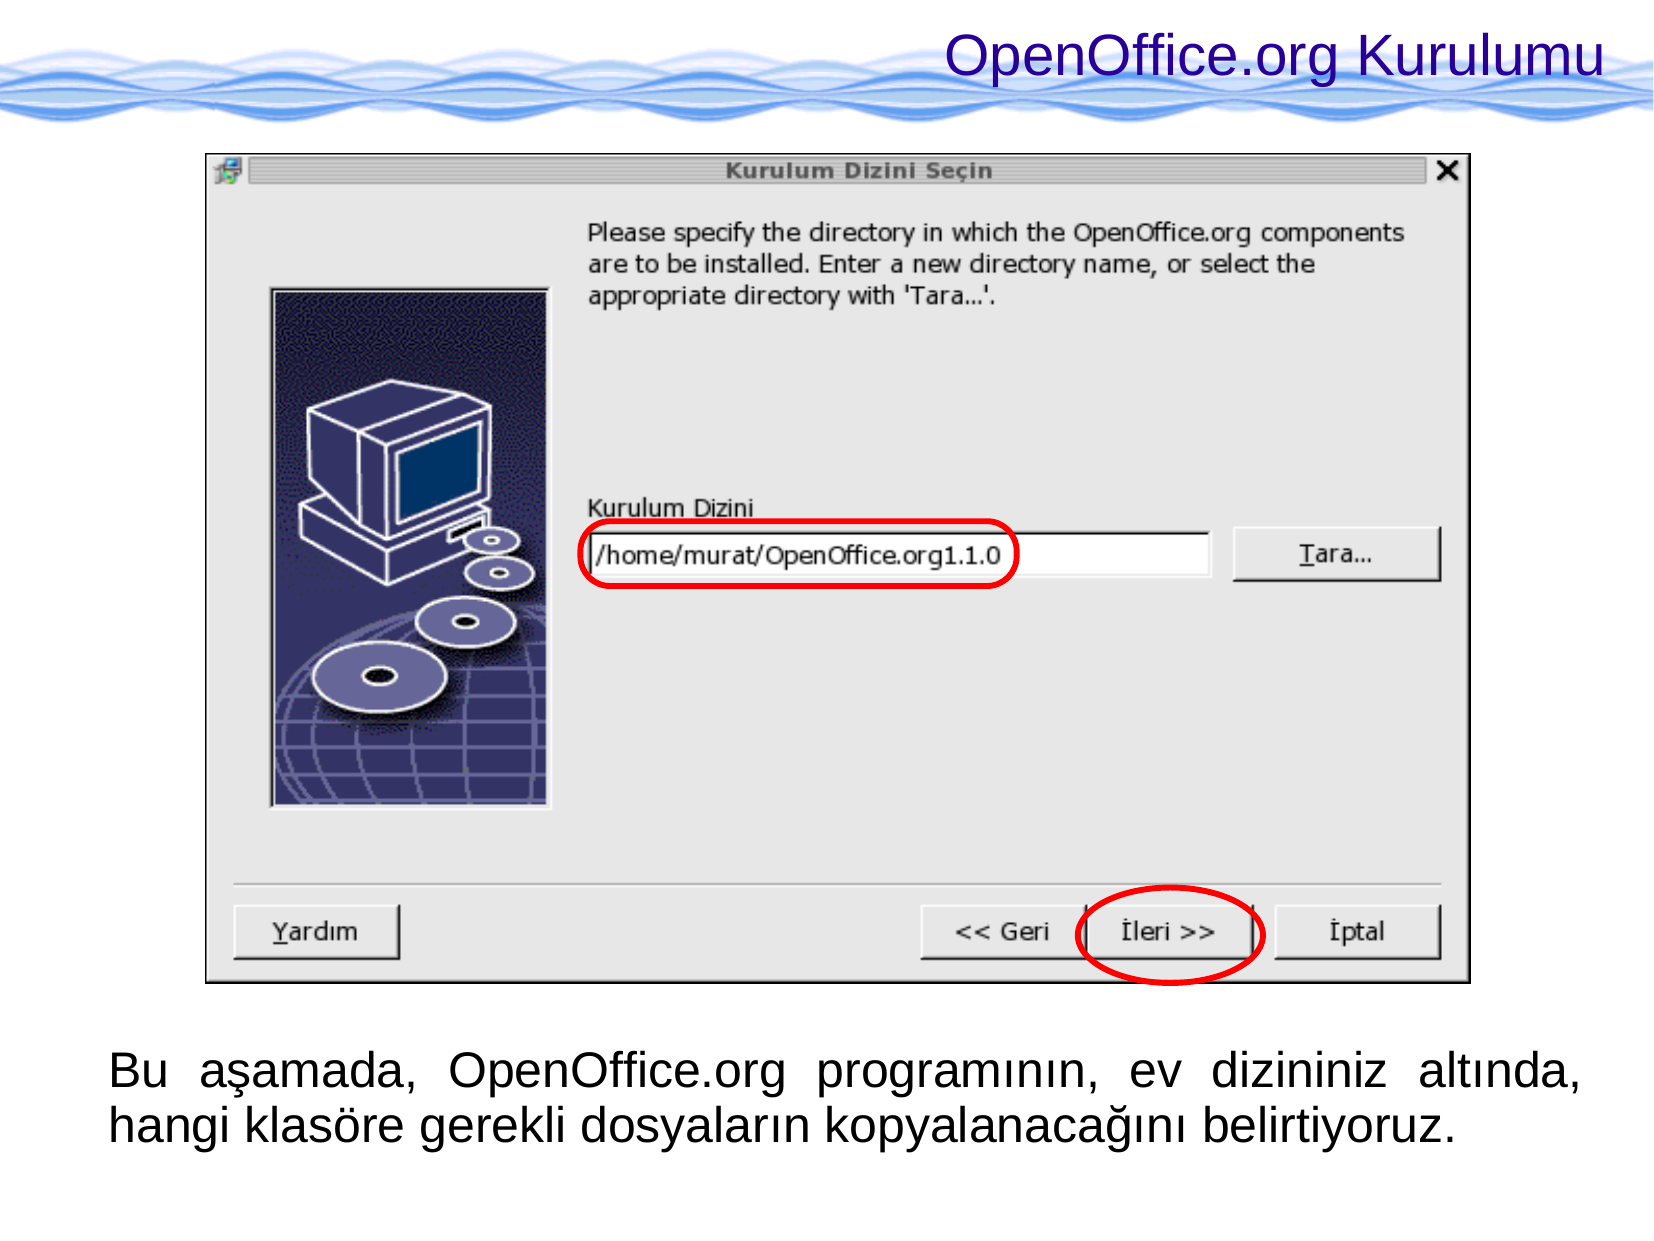

OpenOffice.org Kurulumu
Bu aşamada, OpenOffice.org programının, ev dizininiz altında, hangi klasöre gerekli dosyaların kopyalanacağını belirtiyoruz.